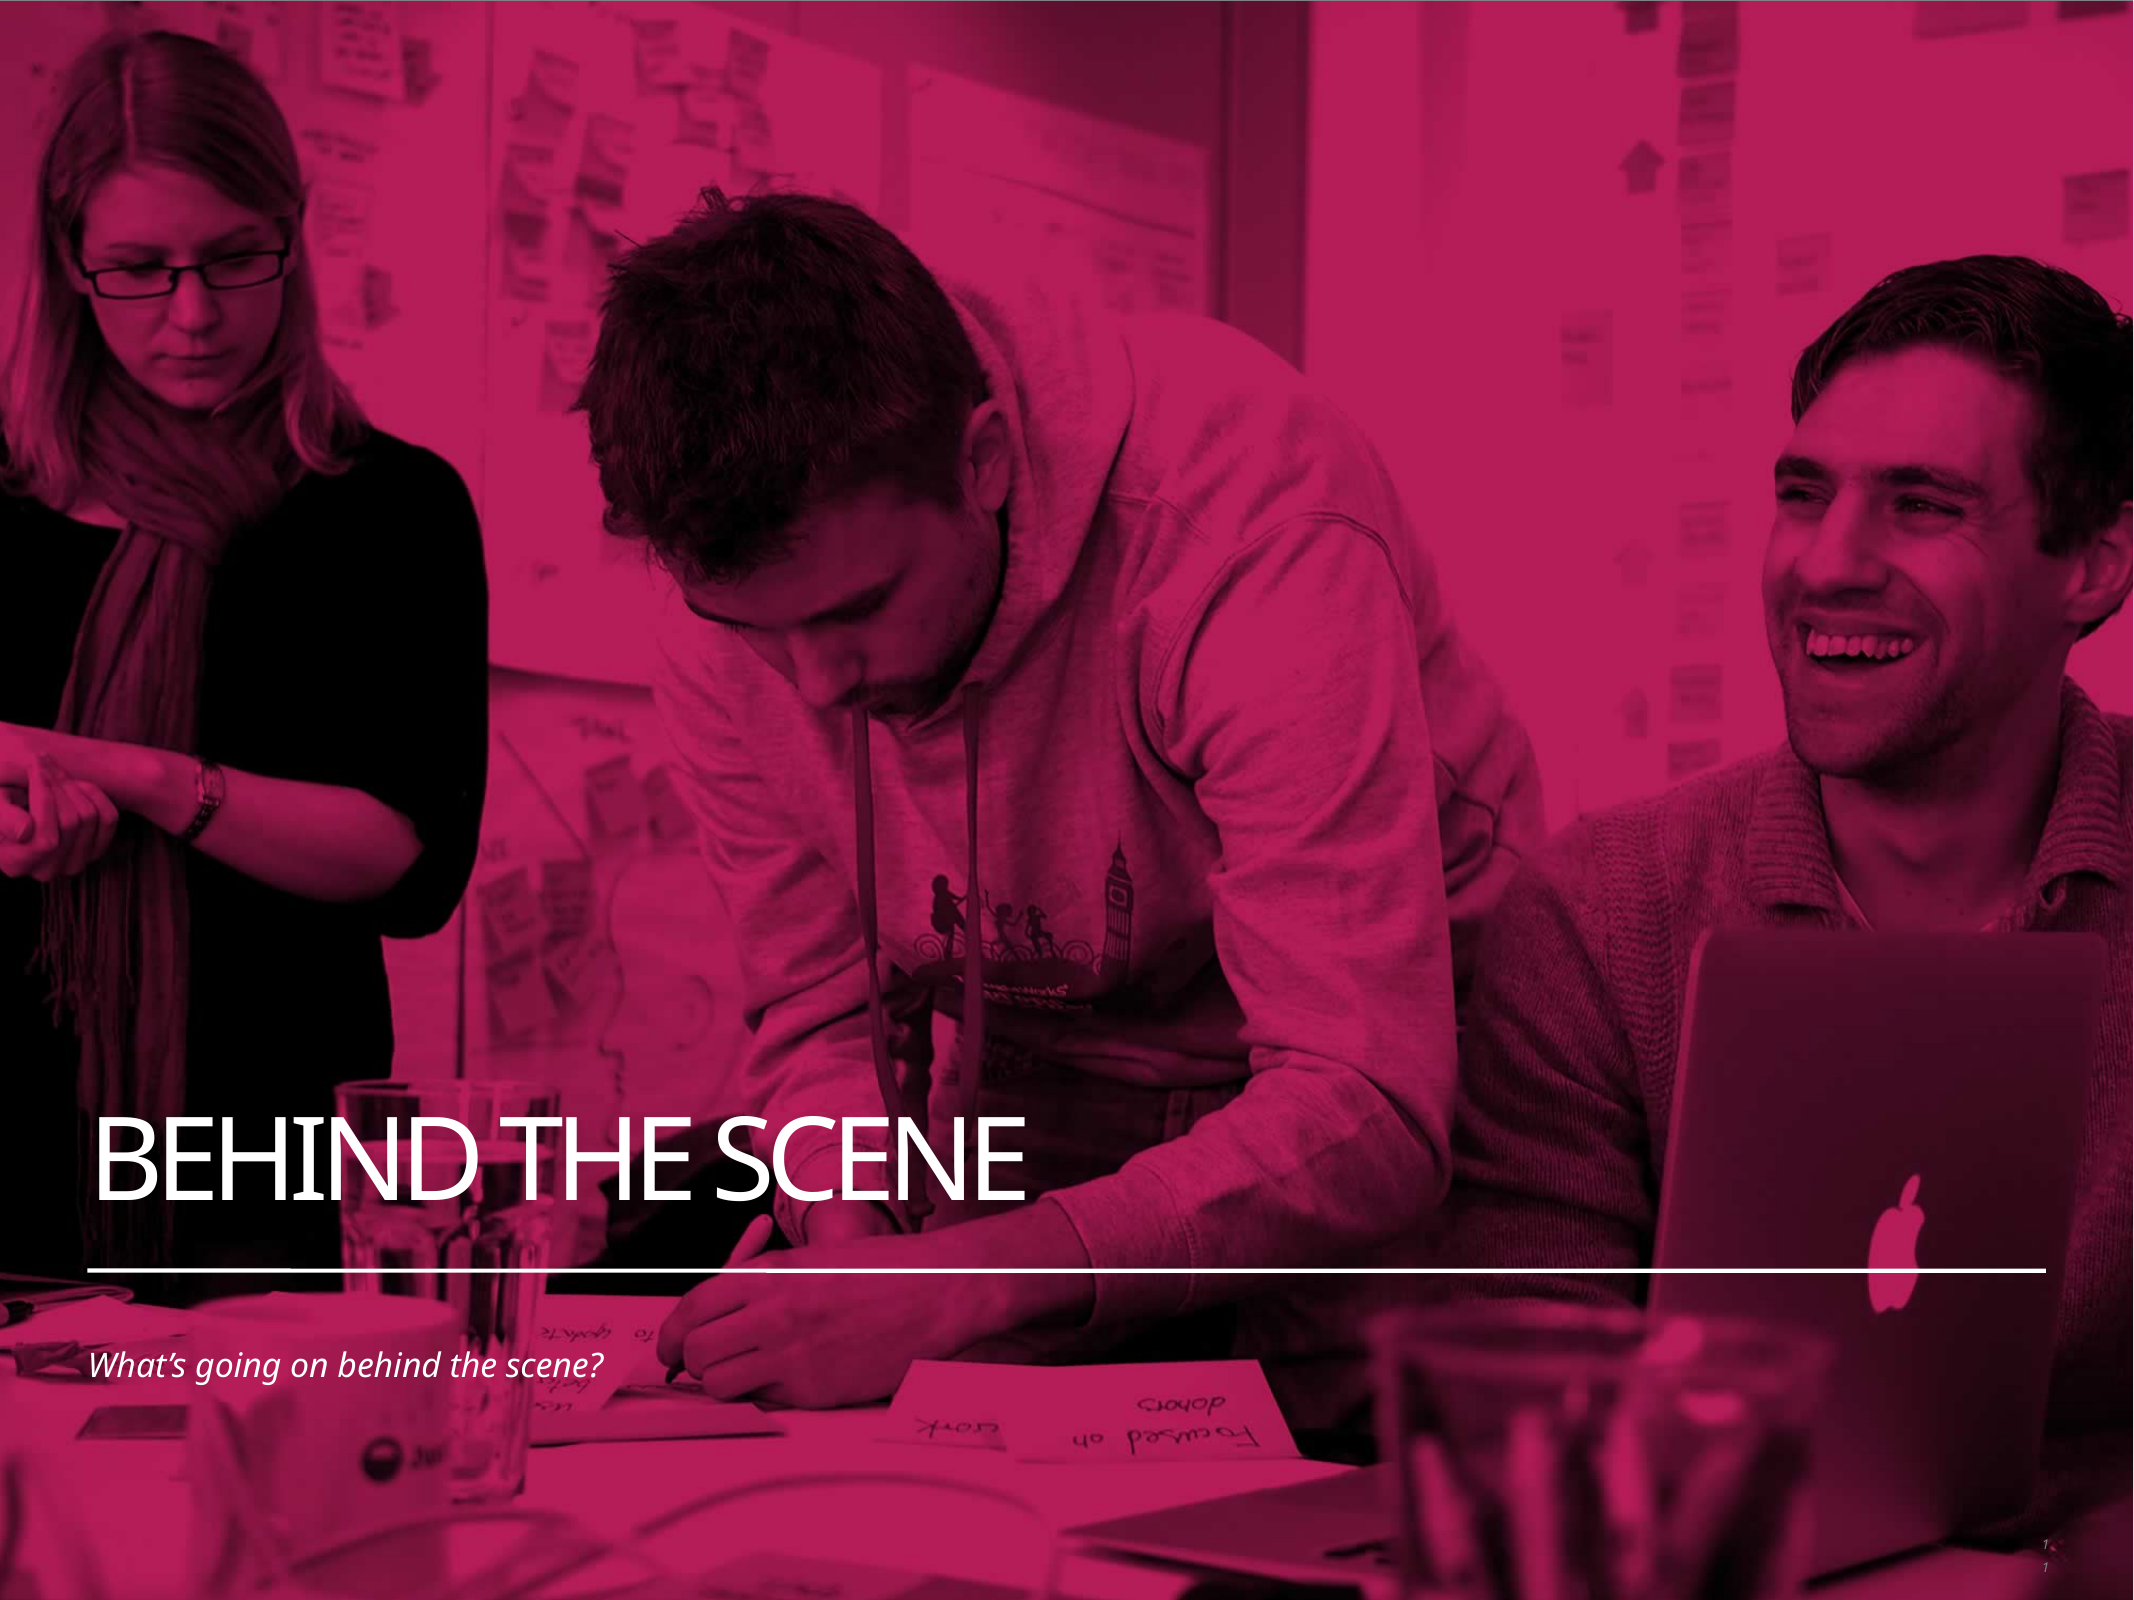

# BEHIND THE SCENE
What’s going on behind the scene?